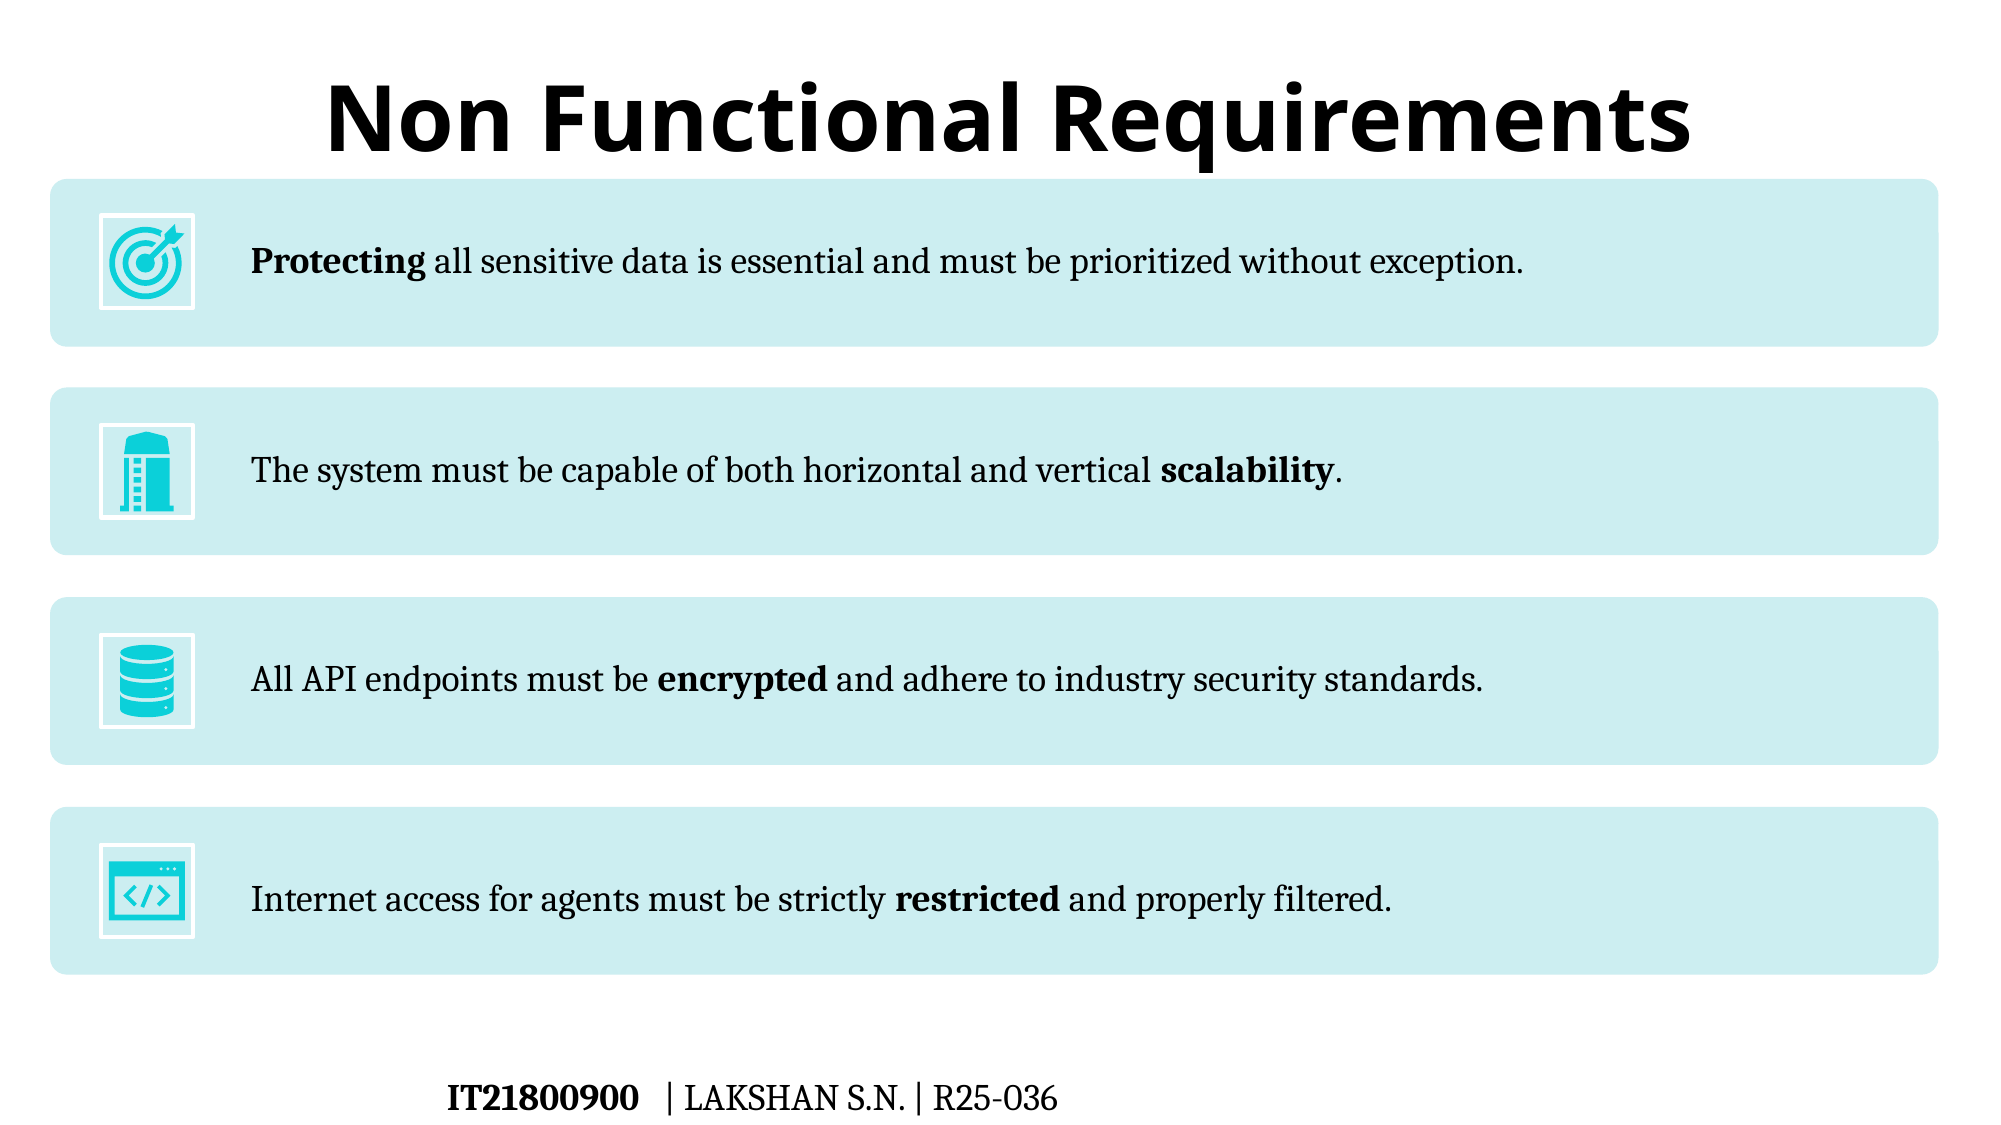

# Non Functional Requirements
Protecting all sensitive data is essential and must be prioritized without exception.
The system must be capable of both horizontal and vertical scalability.
All API endpoints must be encrypted and adhere to industry security standards.
Internet access for agents must be strictly restricted and properly filtered.
IT21800900 | LAKSHAN S.N. | R25-036